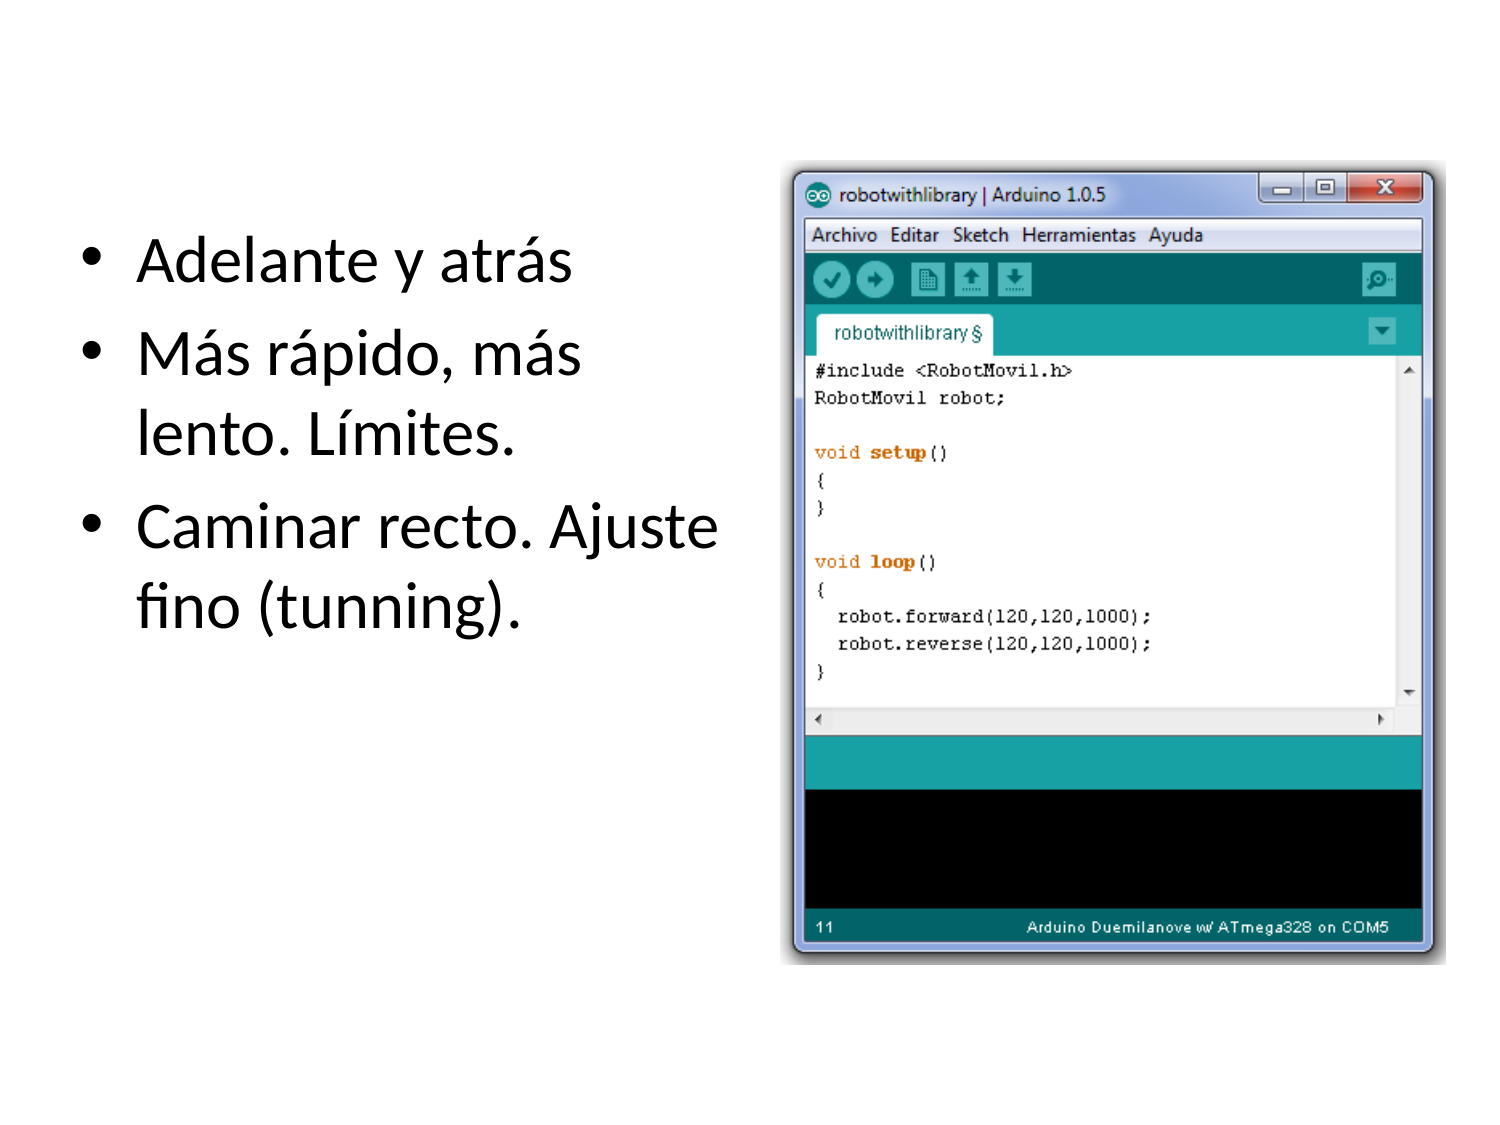

# Adelante y atrás
Más rápido, más lento. Límites.
Caminar recto. Ajuste fino (tunning).